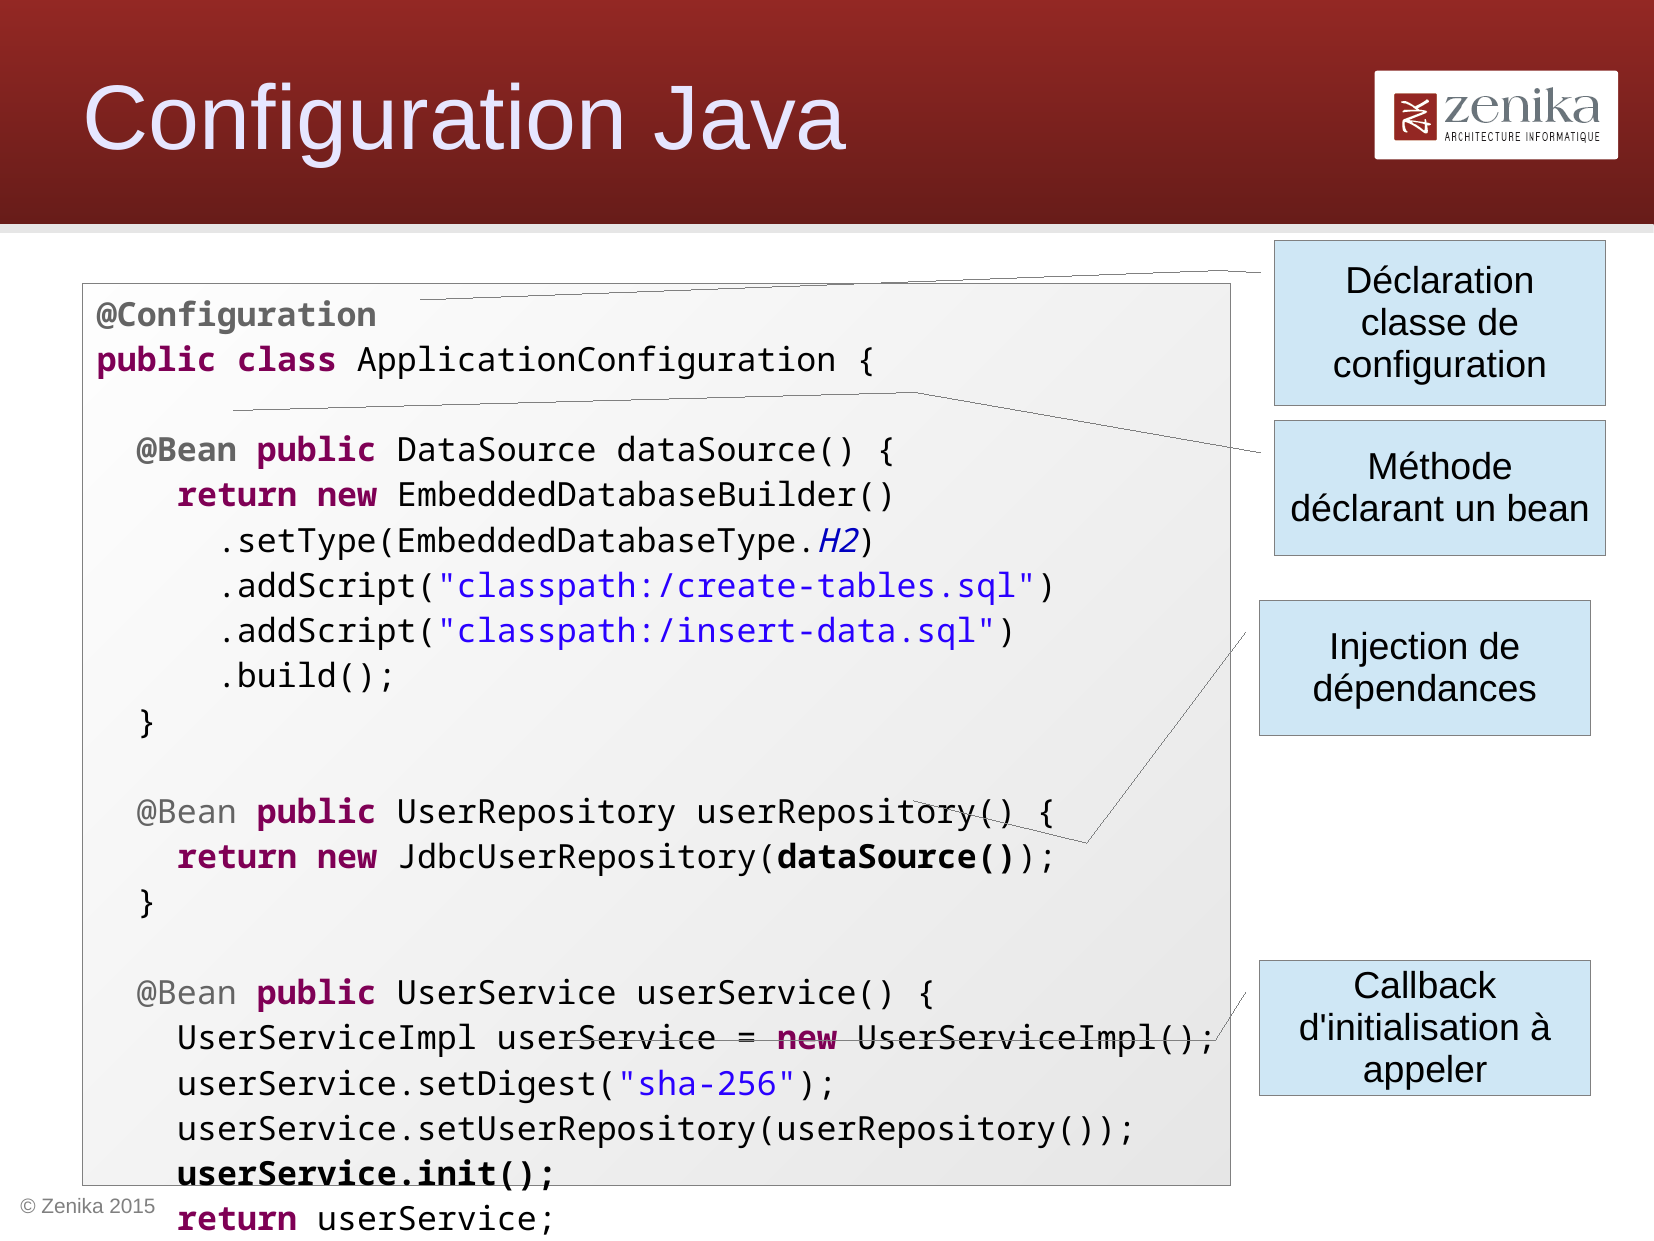

# Configuration Java
Déclaration classe de configuration
@Configuration
public class ApplicationConfiguration {
 @Bean public DataSource dataSource() {
 return new EmbeddedDatabaseBuilder()
 .setType(EmbeddedDatabaseType.H2)
 .addScript("classpath:/create-tables.sql")
 .addScript("classpath:/insert-data.sql")
 .build();
 }
 @Bean public UserRepository userRepository() {
 return new JdbcUserRepository(dataSource());
 }
 @Bean public UserService userService() {
 UserServiceImpl userService = new UserServiceImpl();
 userService.setDigest("sha-256");
 userService.setUserRepository(userRepository());
 userService.init();
 return userService;
 }
}
Méthode déclarant un bean
Injection de dépendances
Callback d'initialisation à appeler